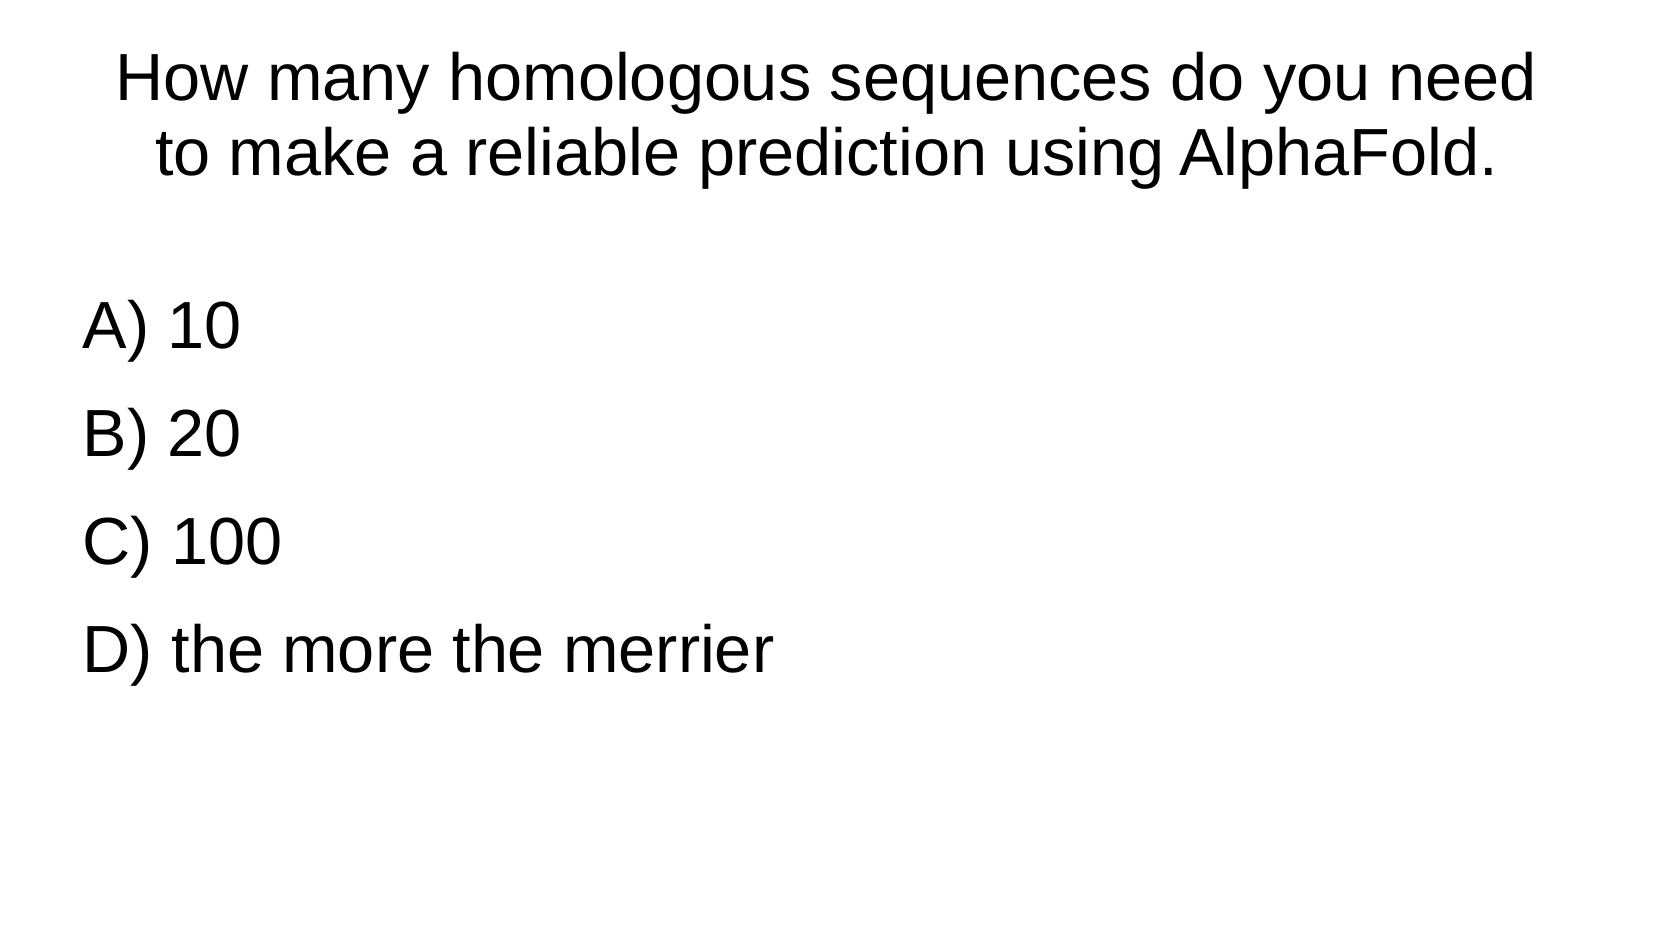

# How many homologous sequences do you need to make a reliable prediction using AlphaFold.
 10
 20
 100
 the more the merrier